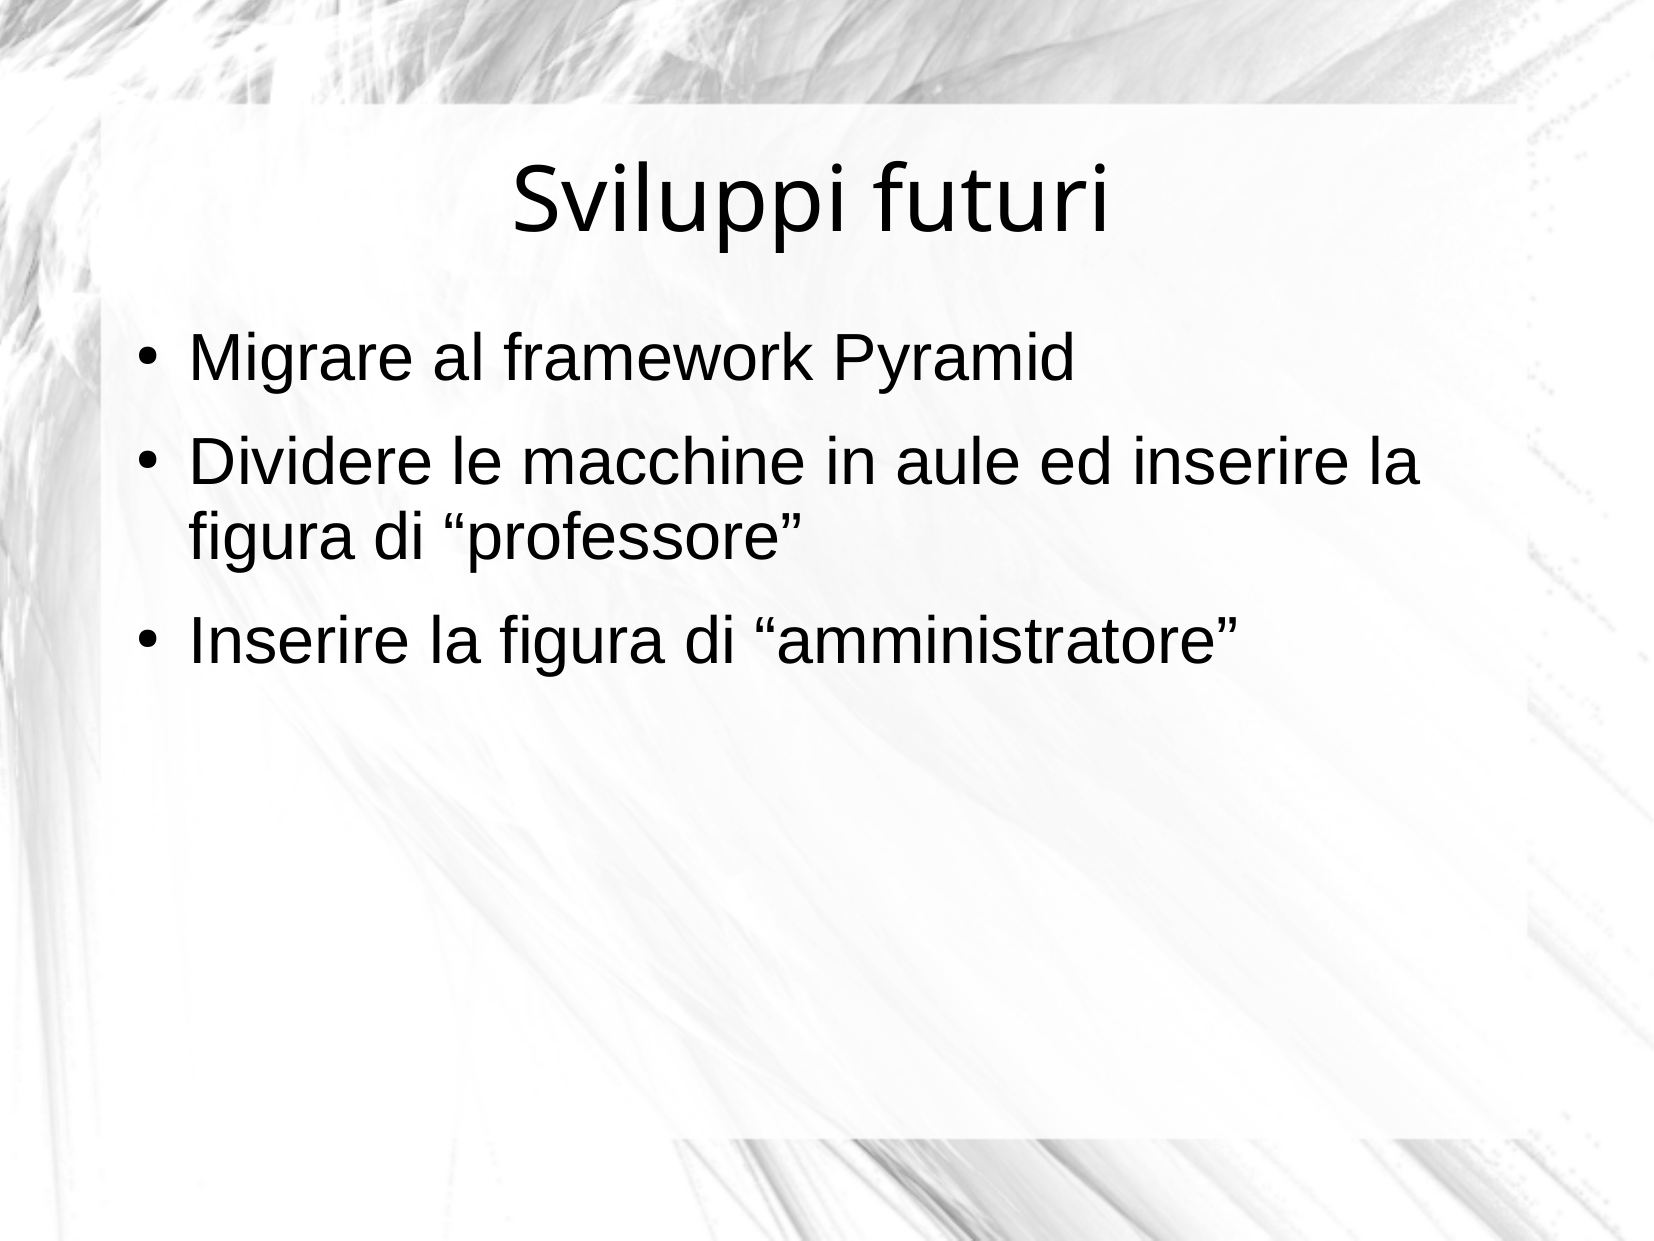

# Sviluppi futuri
Migrare al framework Pyramid
Dividere le macchine in aule ed inserire la figura di “professore”
Inserire la figura di “amministratore”